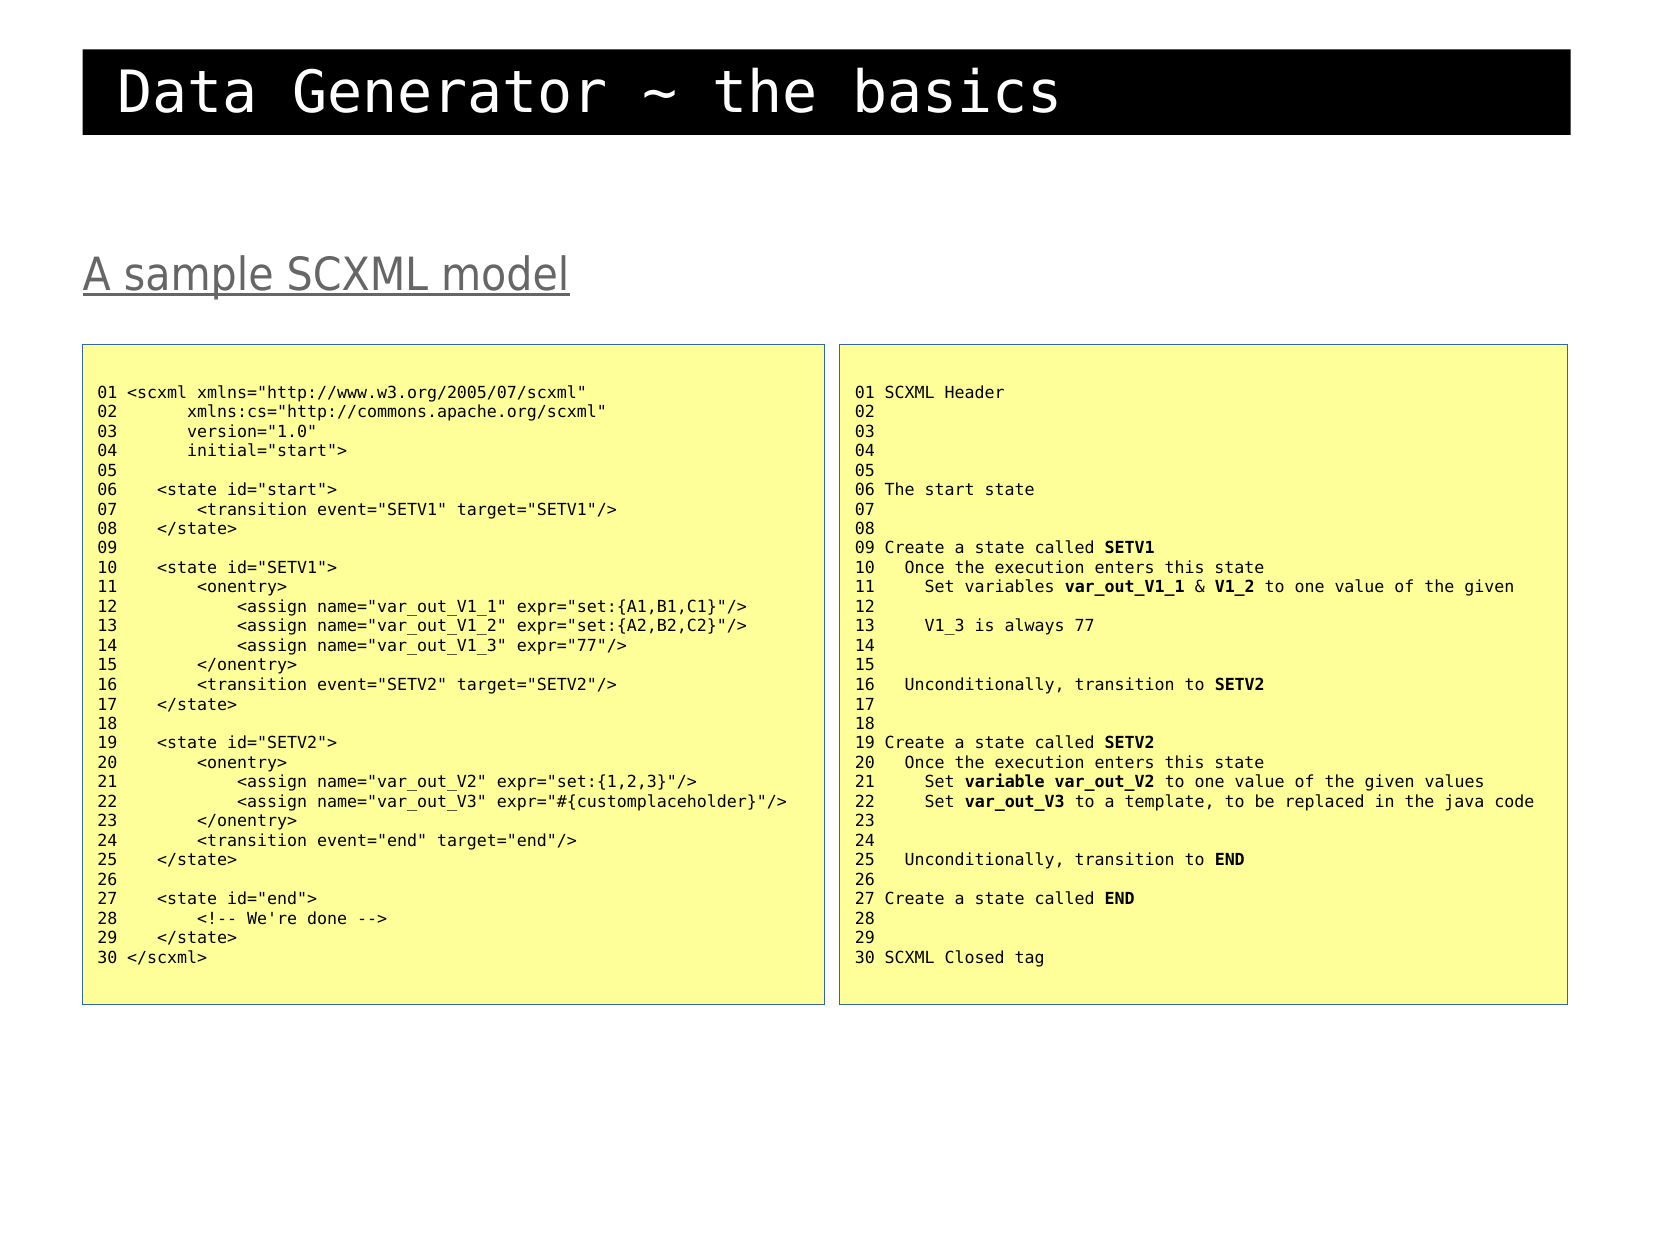

# Data Generator ~ the basics
A sample SCXML model
01 <scxml xmlns="http://www.w3.org/2005/07/scxml"
02 xmlns:cs="http://commons.apache.org/scxml"
03 version="1.0"
04 initial="start">
05
06 <state id="start">
07 <transition event="SETV1" target="SETV1"/>
08 </state>
09
10 <state id="SETV1">
11 <onentry>
12 <assign name="var_out_V1_1" expr="set:{A1,B1,C1}"/>
13 <assign name="var_out_V1_2" expr="set:{A2,B2,C2}"/>
14 <assign name="var_out_V1_3" expr="77"/>
15 </onentry>
16 <transition event="SETV2" target="SETV2"/>
17 </state>
18
19 <state id="SETV2">
20 <onentry>
21 <assign name="var_out_V2" expr="set:{1,2,3}"/>
22 <assign name="var_out_V3" expr="#{customplaceholder}"/>
23 </onentry>
24 <transition event="end" target="end"/>
25 </state>
26
27 <state id="end">
28 <!-- We're done -->
29 </state>
30 </scxml>
01 SCXML Header
02
03
04
05
06 The start state
07
08
09 Create a state called SETV1
10 Once the execution enters this state
11 Set variables var_out_V1_1 & V1_2 to one value of the given
12
13 V1_3 is always 77
14
15
16 Unconditionally, transition to SETV2
17
18
19 Create a state called SETV2
20 Once the execution enters this state
21 Set variable var_out_V2 to one value of the given values
22 Set var_out_V3 to a template, to be replaced in the java code
23
24
25 Unconditionally, transition to END
26
27 Create a state called END
28
29
30 SCXML Closed tag